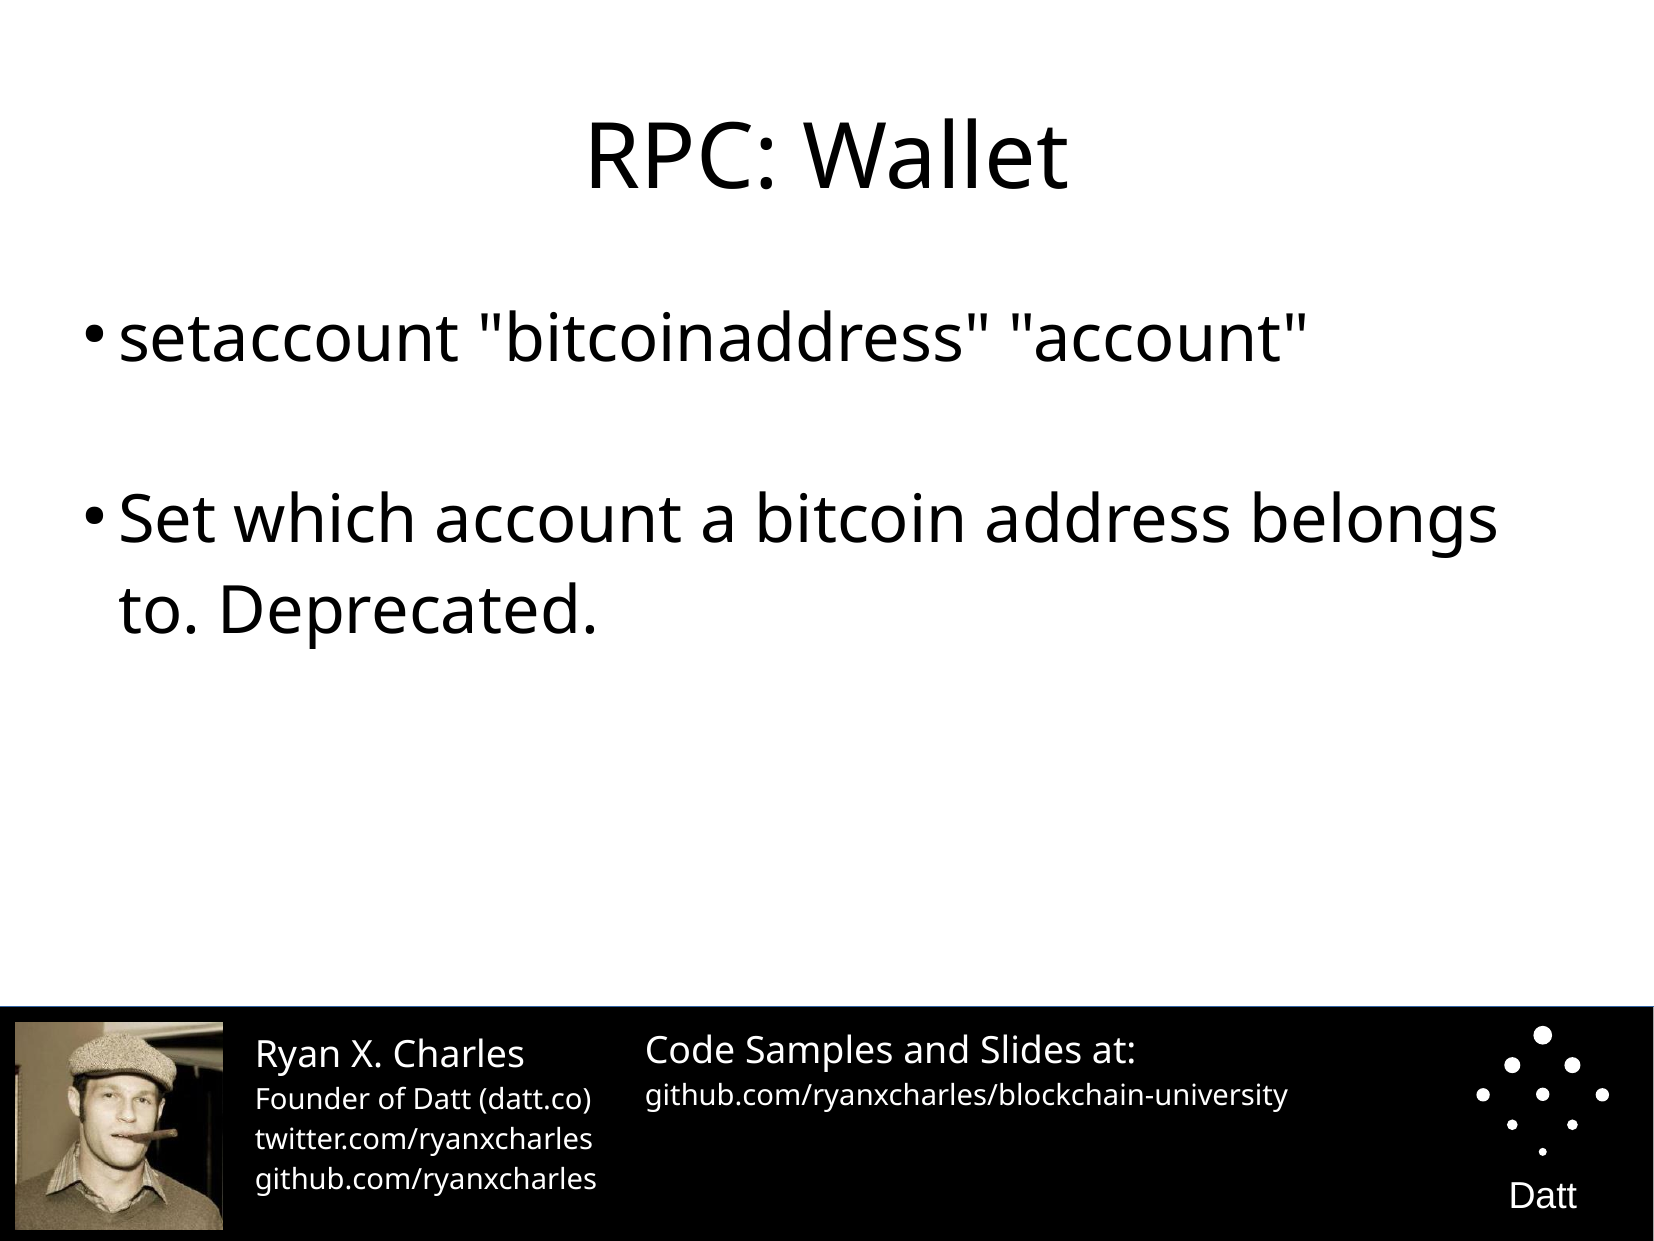

# RPC: Wallet
setaccount "bitcoinaddress" "account"
Set which account a bitcoin address belongs to. Deprecated.
Code Samples and Slides at:
github.com/ryanxcharles/blockchain-university
Ryan X. Charles
Founder of Datt (datt.co)
twitter.com/ryanxcharles
github.com/ryanxcharles
Datt